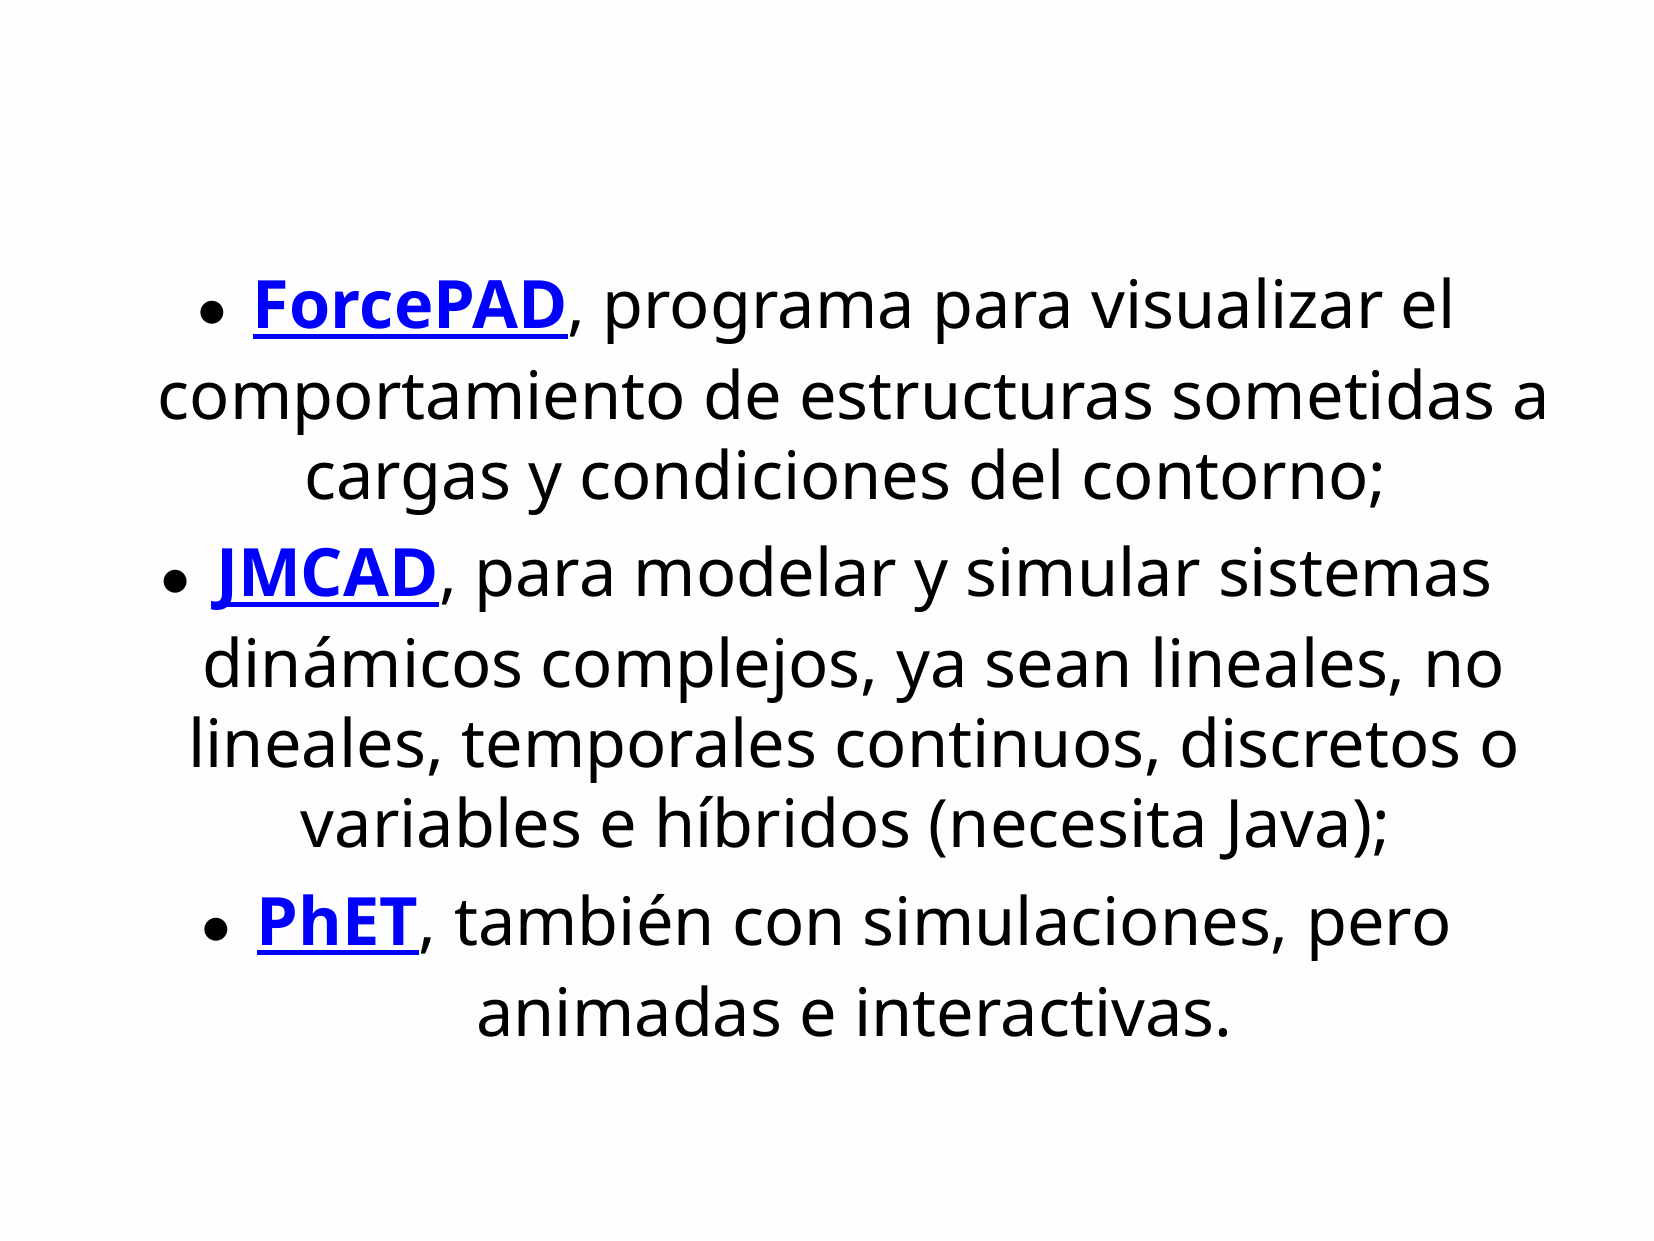

# ForcePAD, programa para visualizar el comportamiento de estructuras sometidas a cargas y condiciones del contorno;
JMCAD, para modelar y simular sistemas dinámicos complejos, ya sean lineales, no lineales, temporales continuos, discretos o variables e híbridos (necesita Java);
PhET, también con simulaciones, pero animadas e interactivas.